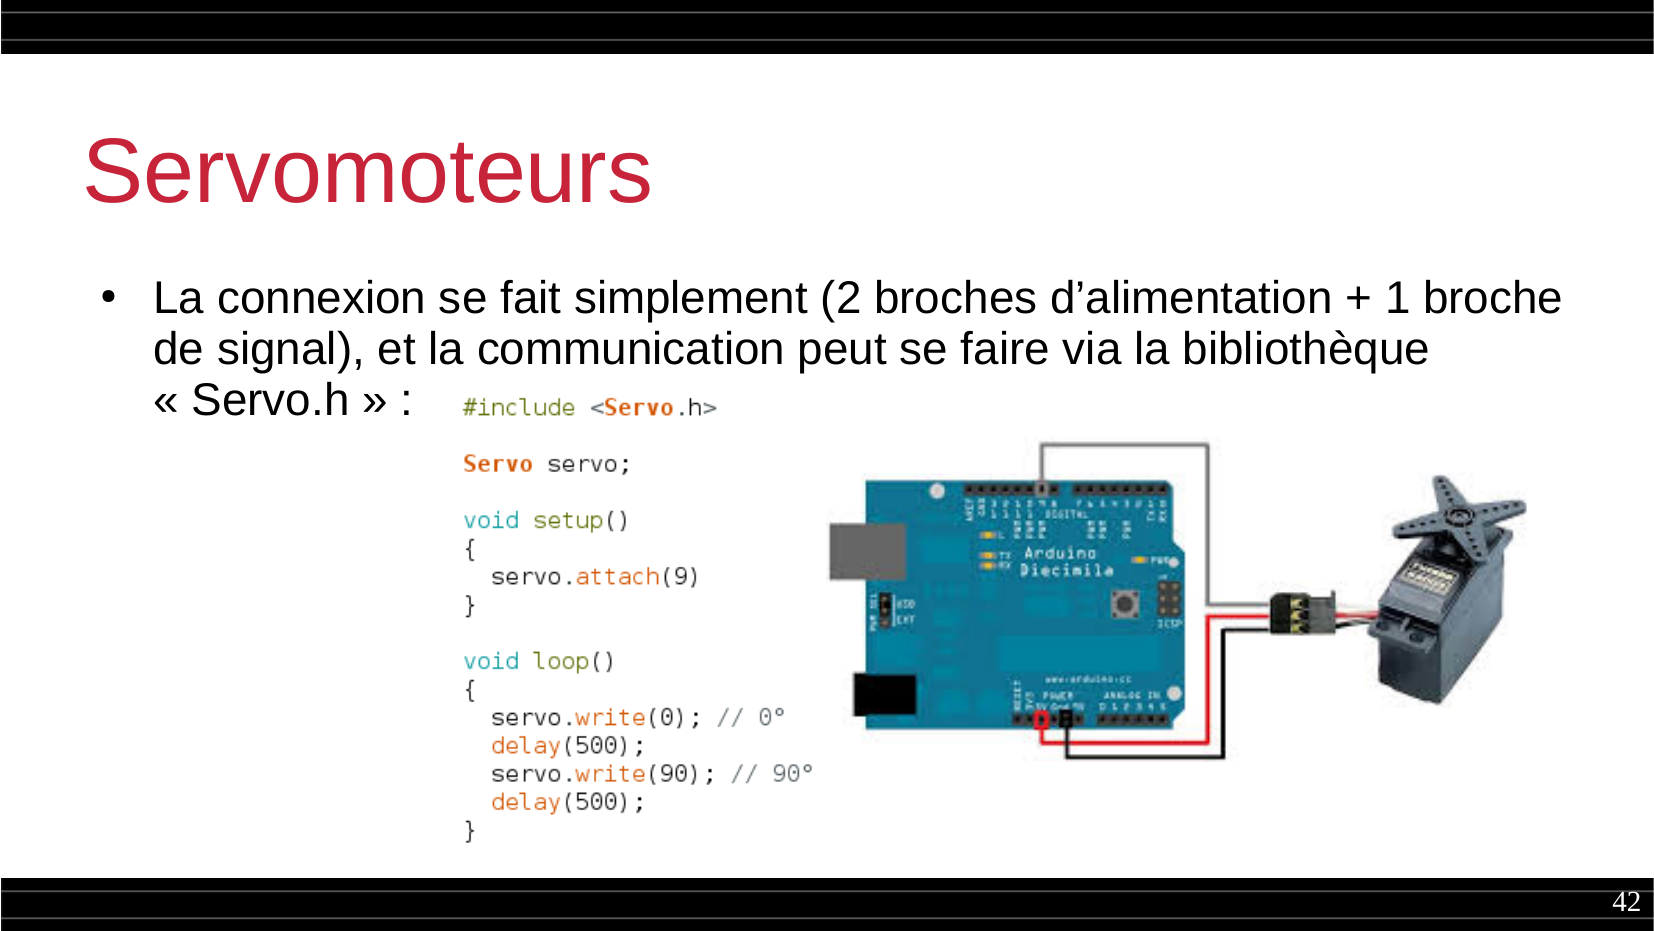

# Servomoteurs
La connexion se fait simplement (2 broches d’alimentation + 1 broche de signal), et la communication peut se faire via la bibliothèque « Servo.h » :